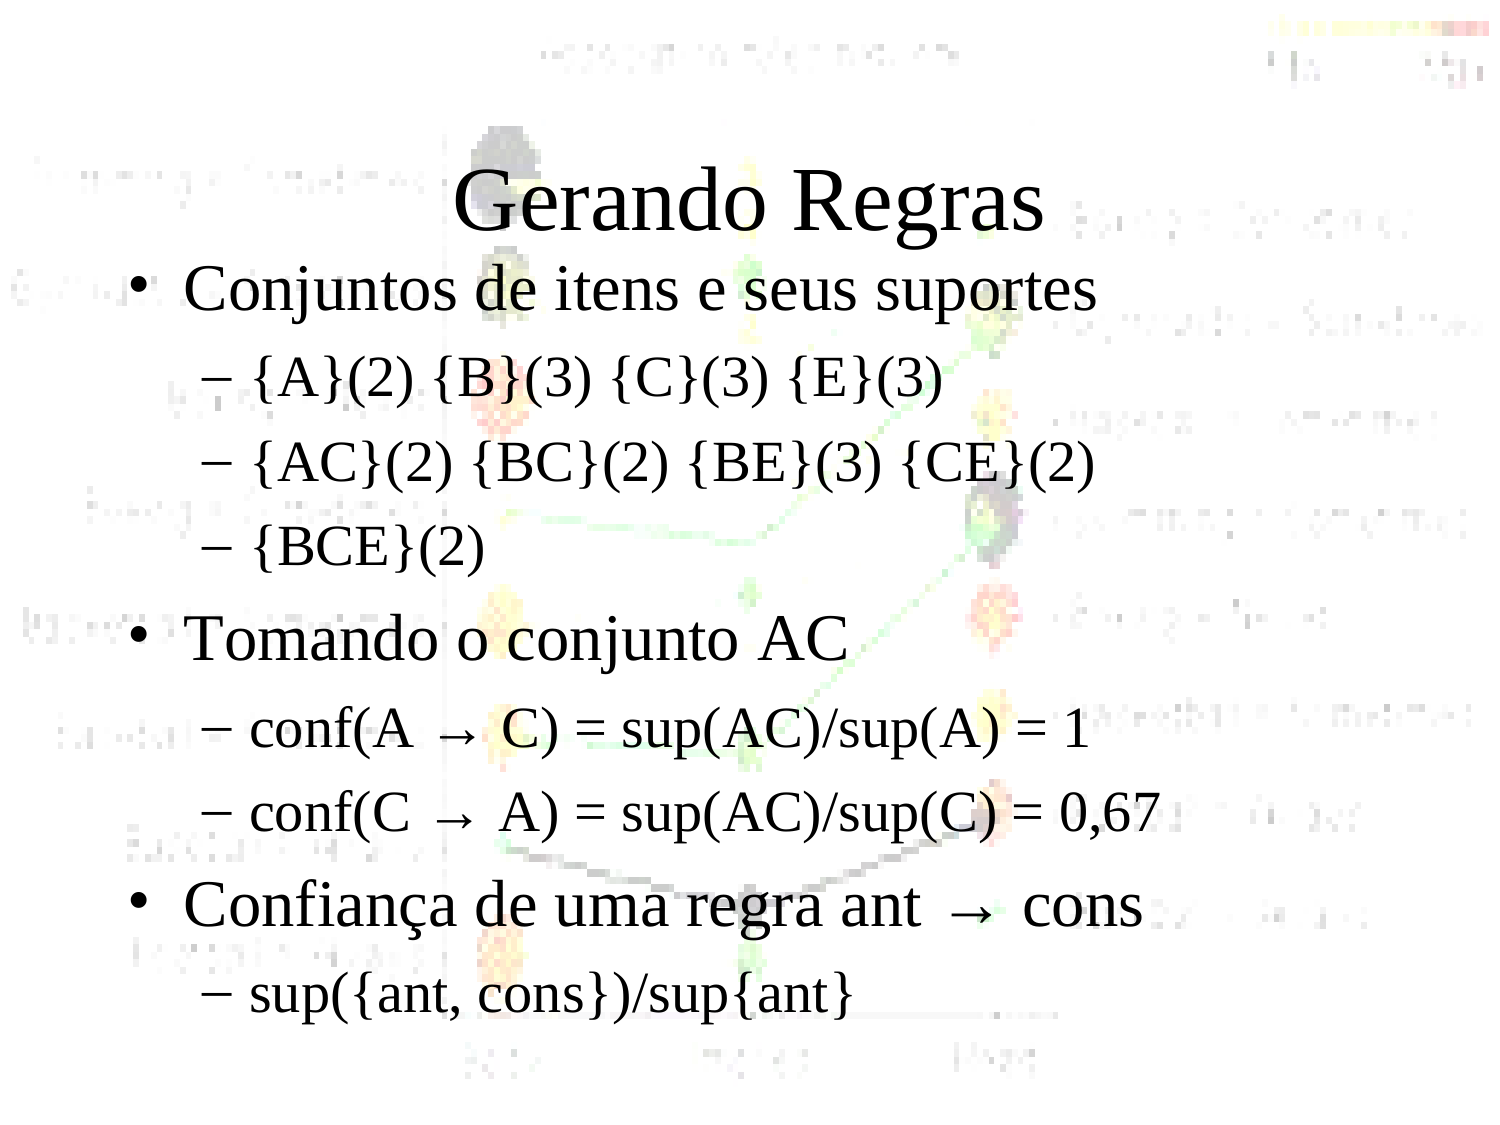

# Gerando Regras
Conjuntos de itens e seus suportes
{A}(2) {B}(3) {C}(3) {E}(3)
{AC}(2) {BC}(2) {BE}(3) {CE}(2)
{BCE}(2)
Tomando o conjunto AC
conf(A → C) = sup(AC)/sup(A) = 1
conf(C → A) = sup(AC)/sup(C) = 0,67
Confiança de uma regra ant → cons
sup({ant, cons})/sup{ant}